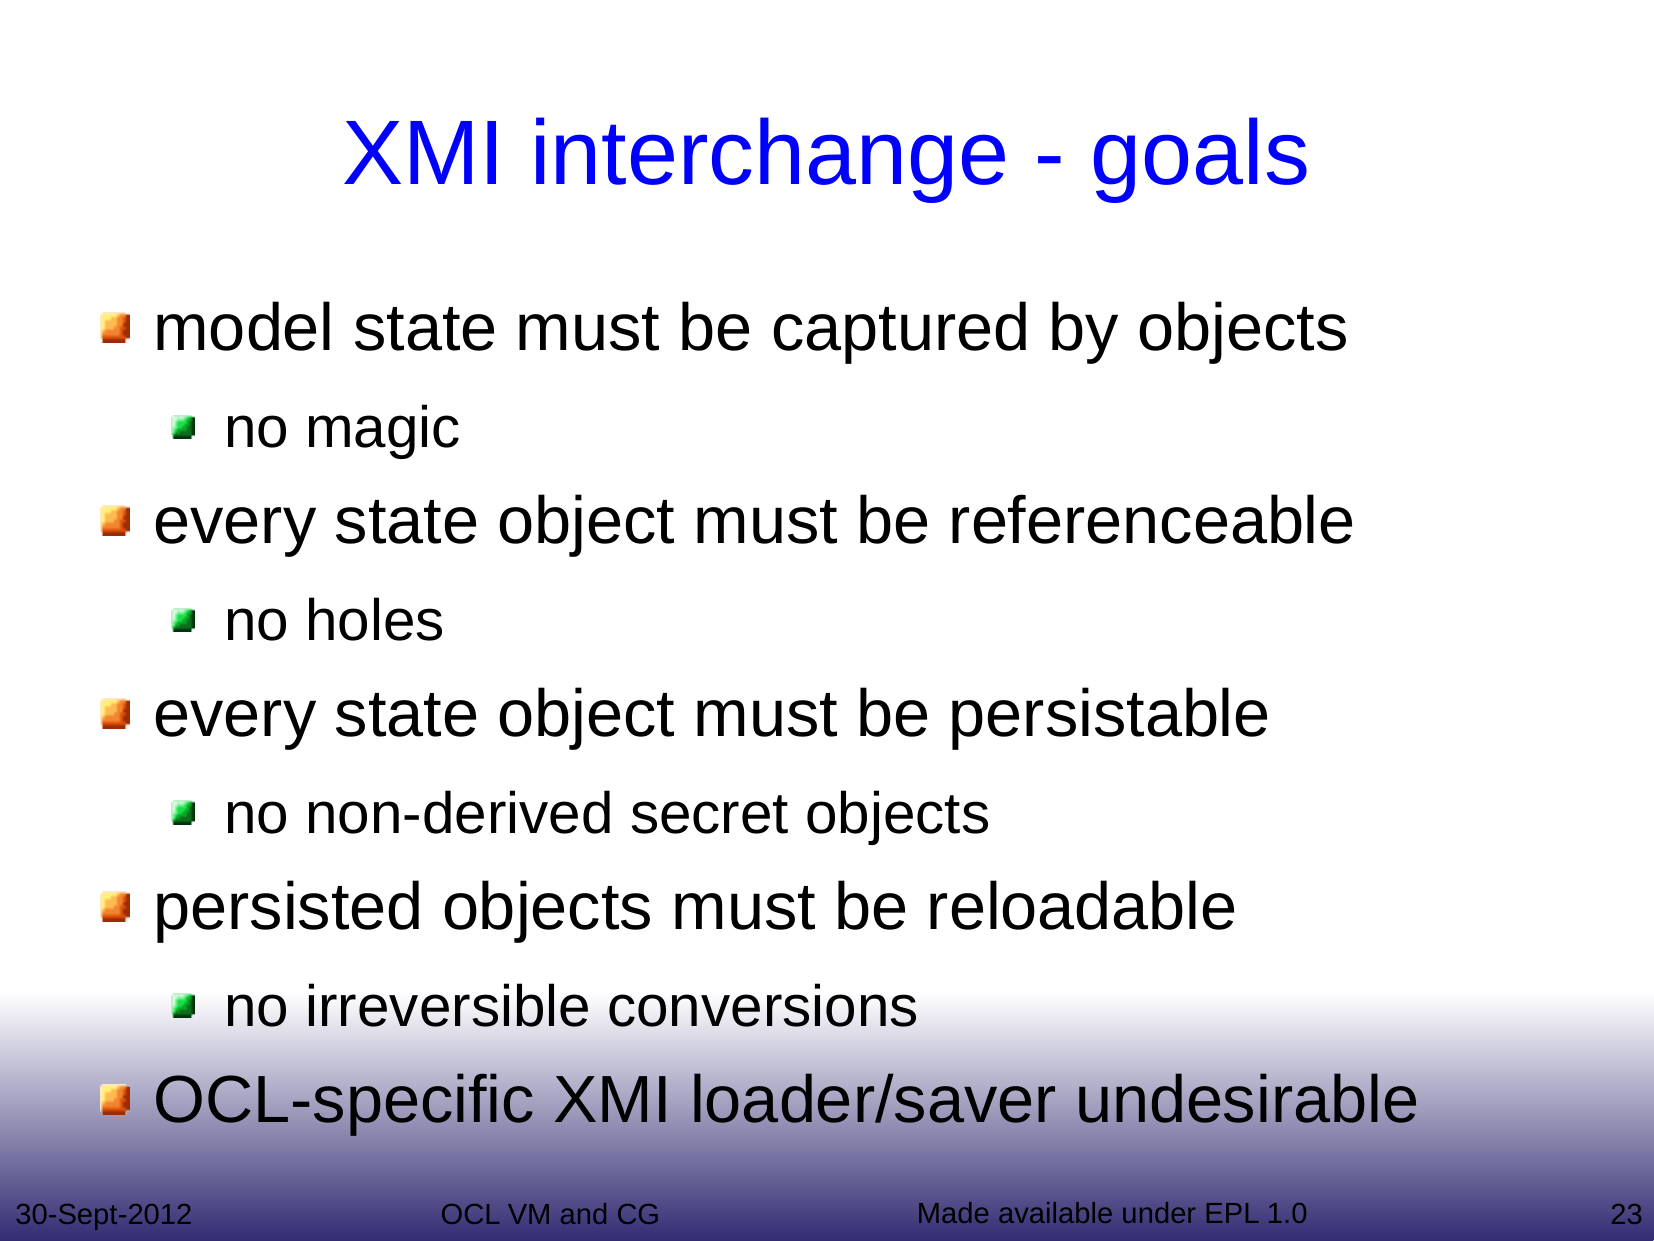

# XMI interchange - goals
model state must be captured by objects
no magic
every state object must be referenceable
no holes
every state object must be persistable
no non-derived secret objects
persisted objects must be reloadable
no irreversible conversions
OCL-specific XMI loader/saver undesirable
30-Sept-2012
OCL VM and CG
23